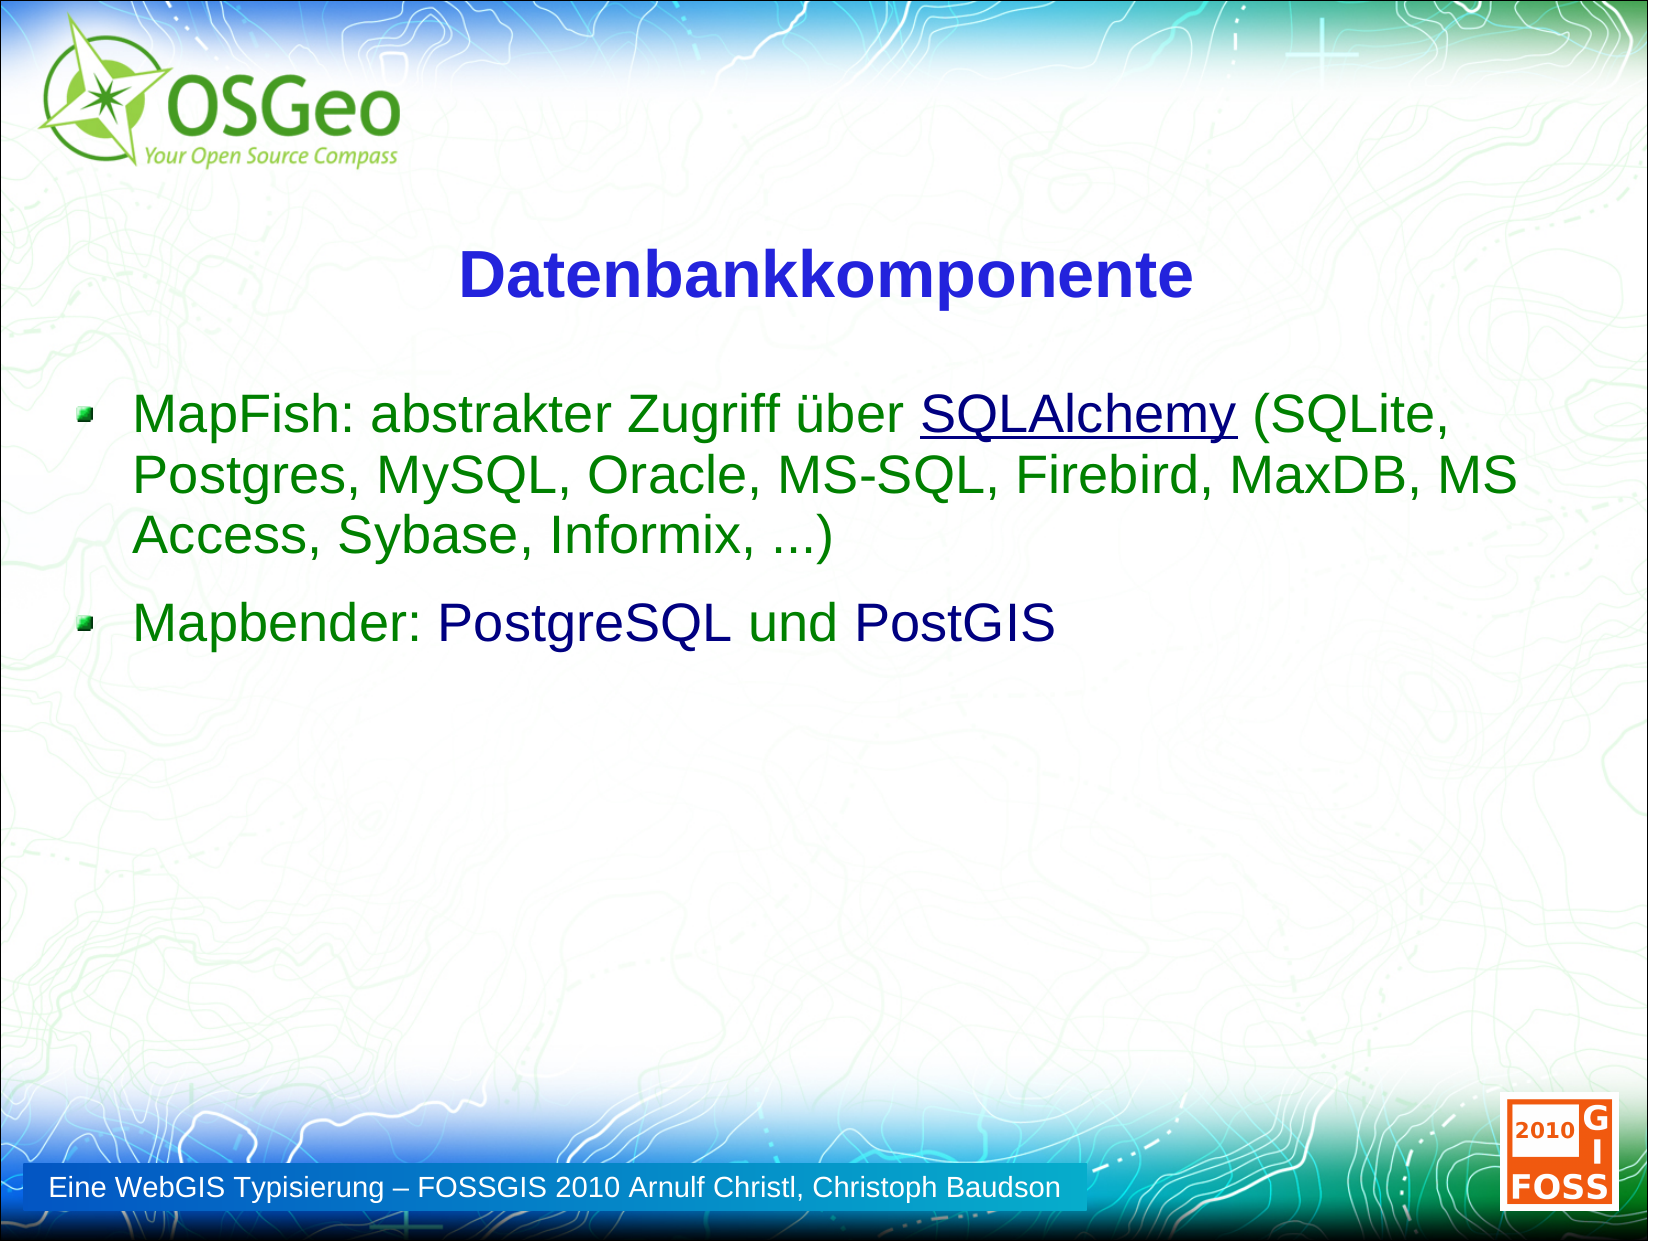

# Datenbankkomponente
MapFish: abstrakter Zugriff über SQLAlchemy (SQLite, Postgres, MySQL, Oracle, MS-SQL, Firebird, MaxDB, MS Access, Sybase, Informix, ...)
Mapbender: PostgreSQL und PostGIS